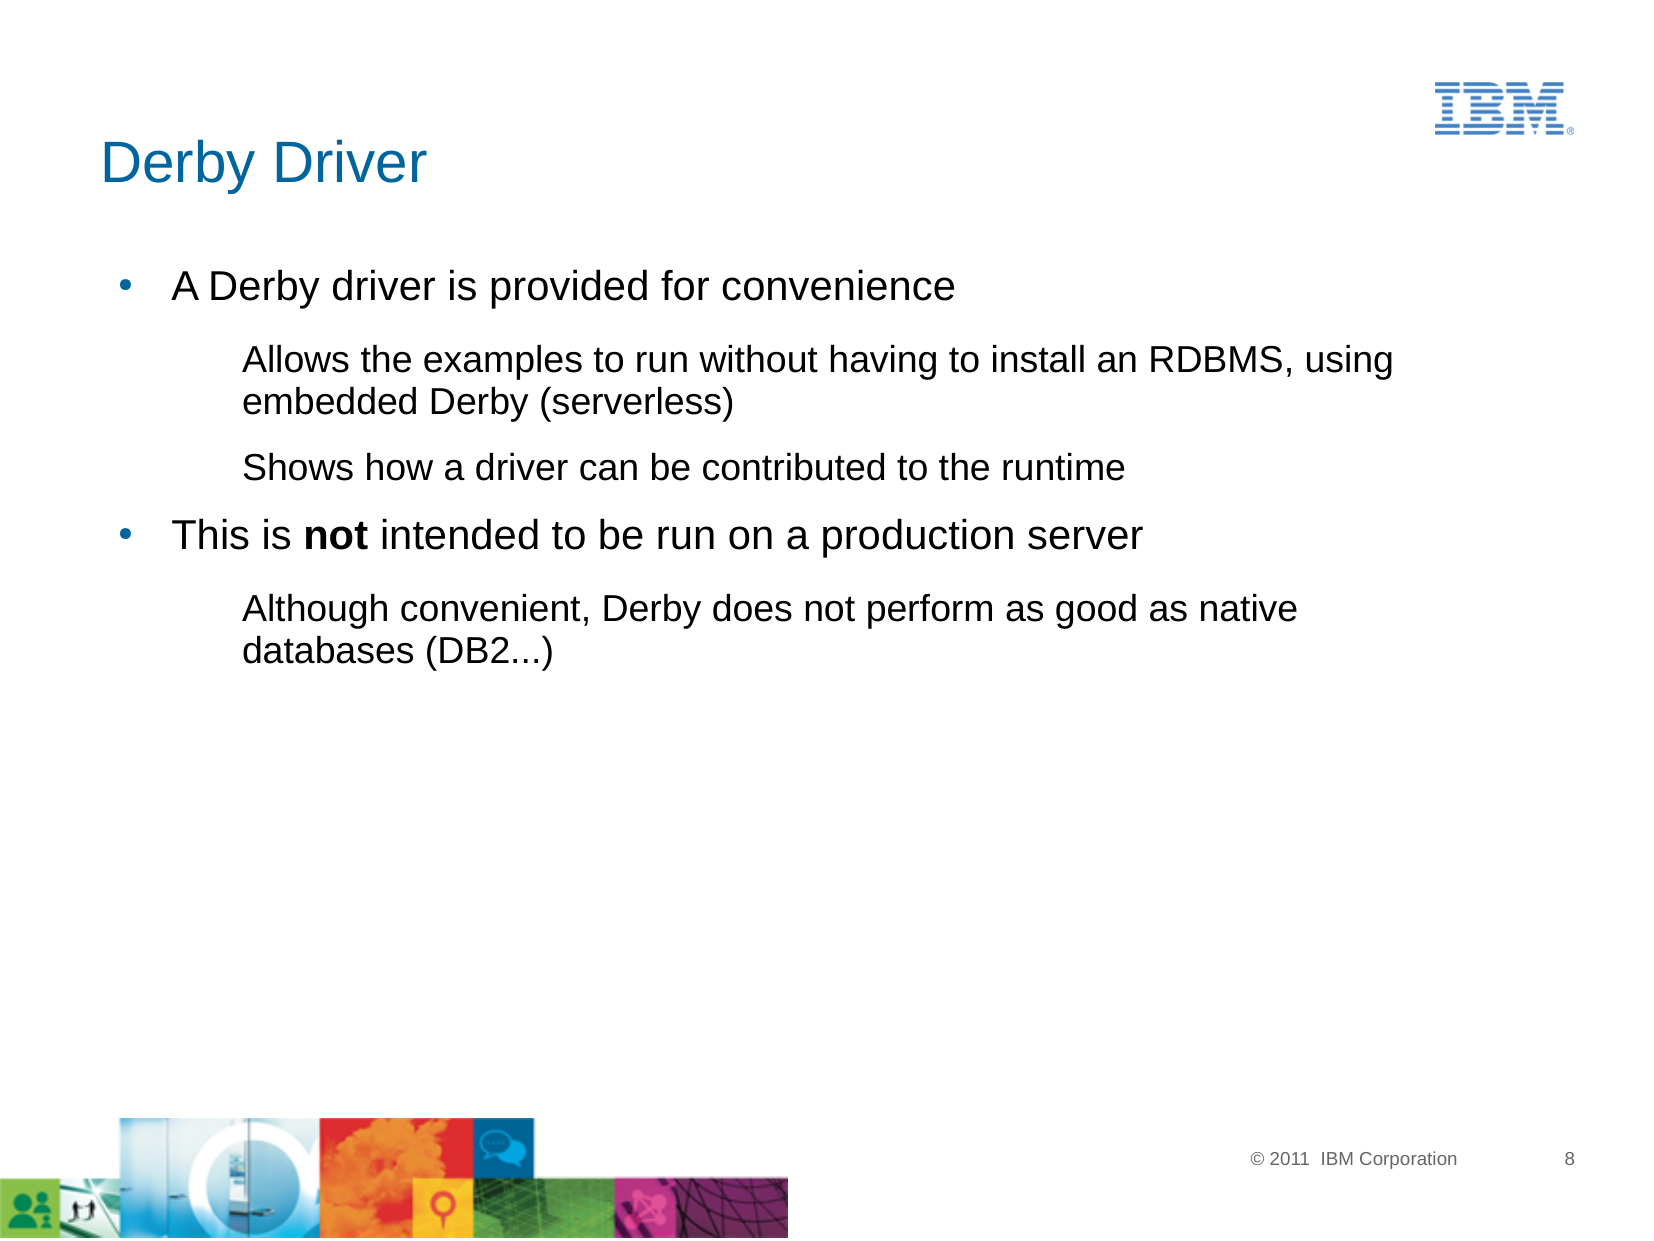

# Derby Driver
A Derby driver is provided for convenience
Allows the examples to run without having to install an RDBMS, using embedded Derby (serverless)
Shows how a driver can be contributed to the runtime
This is not intended to be run on a production server
Although convenient, Derby does not perform as good as native databases (DB2...)